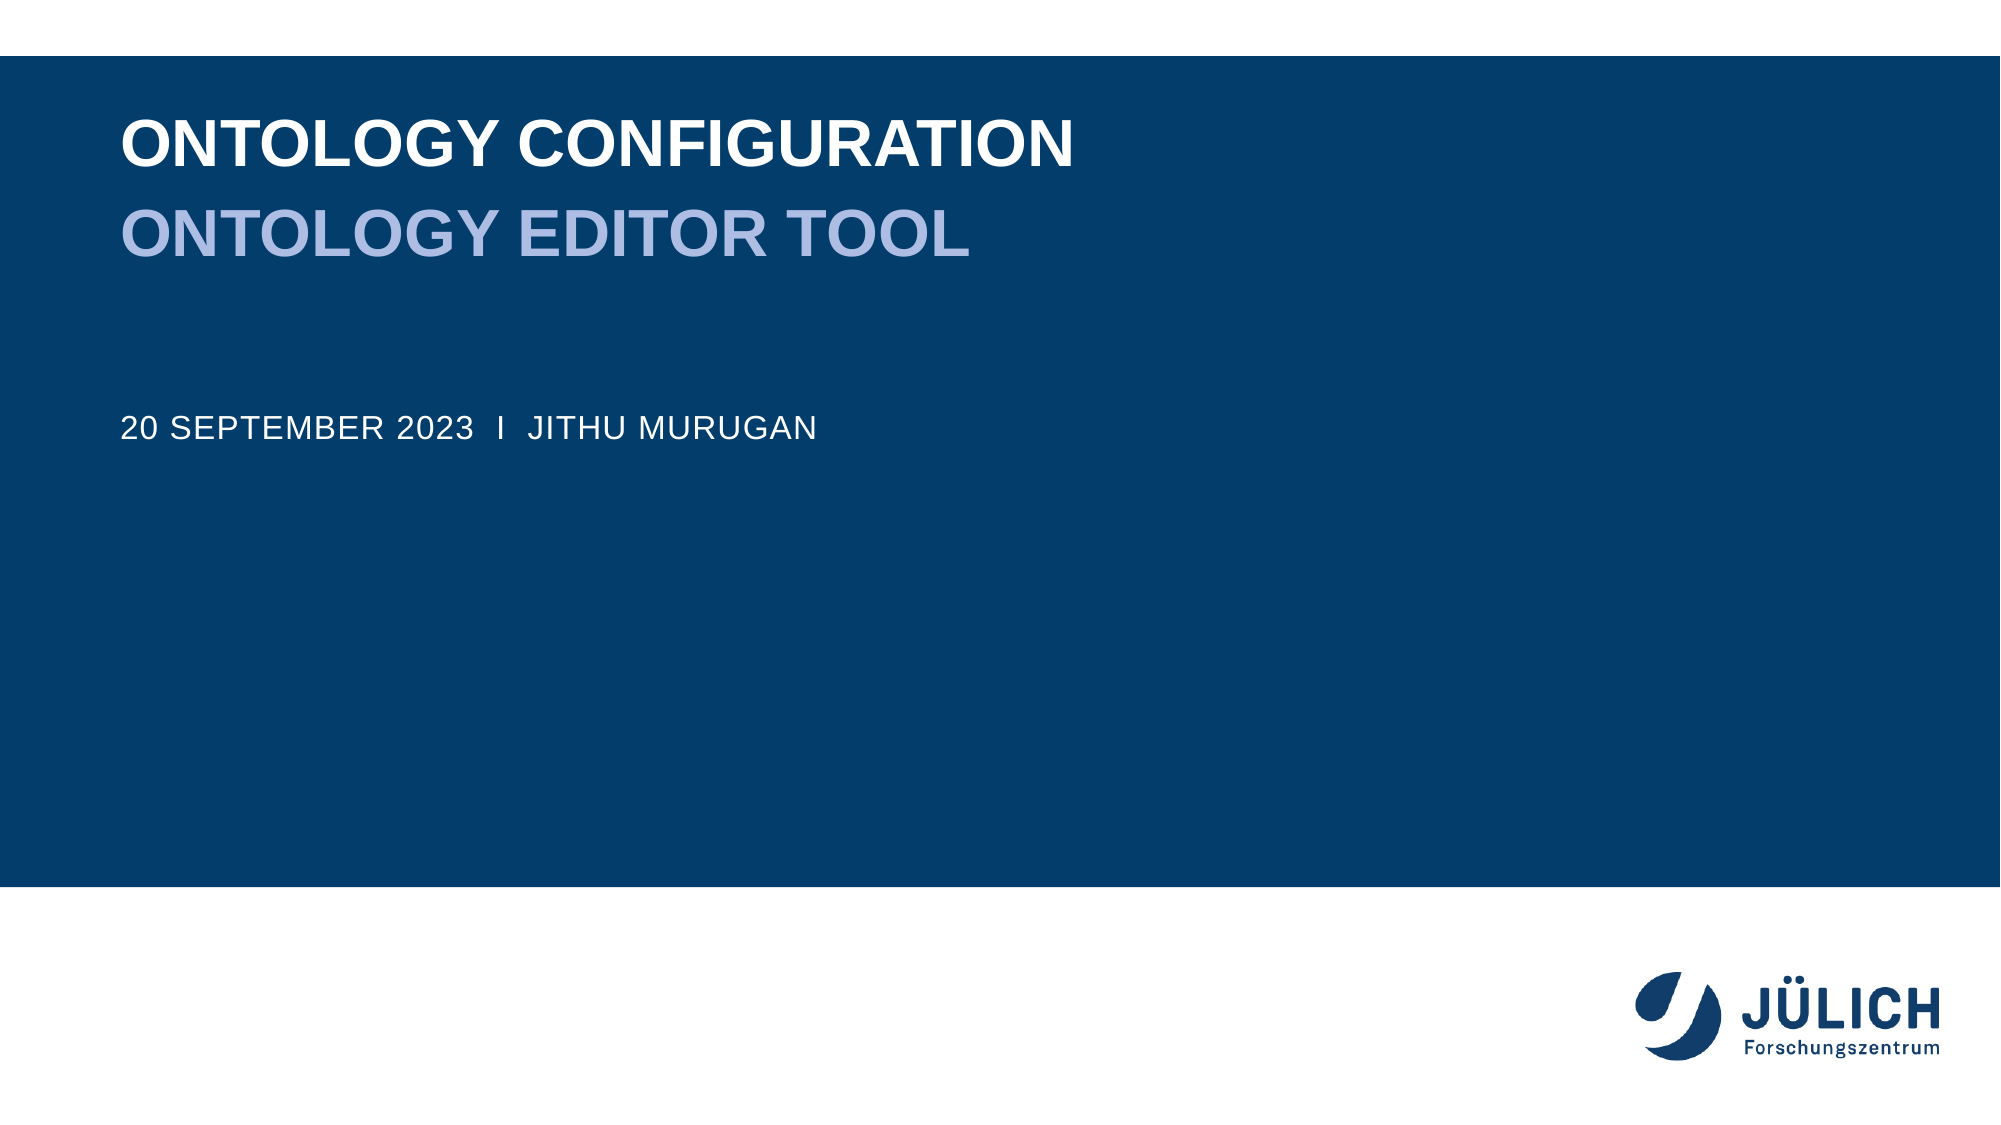

# Ontology Configuration
Ontology editor tool
20 September 2023 I jithu murugan